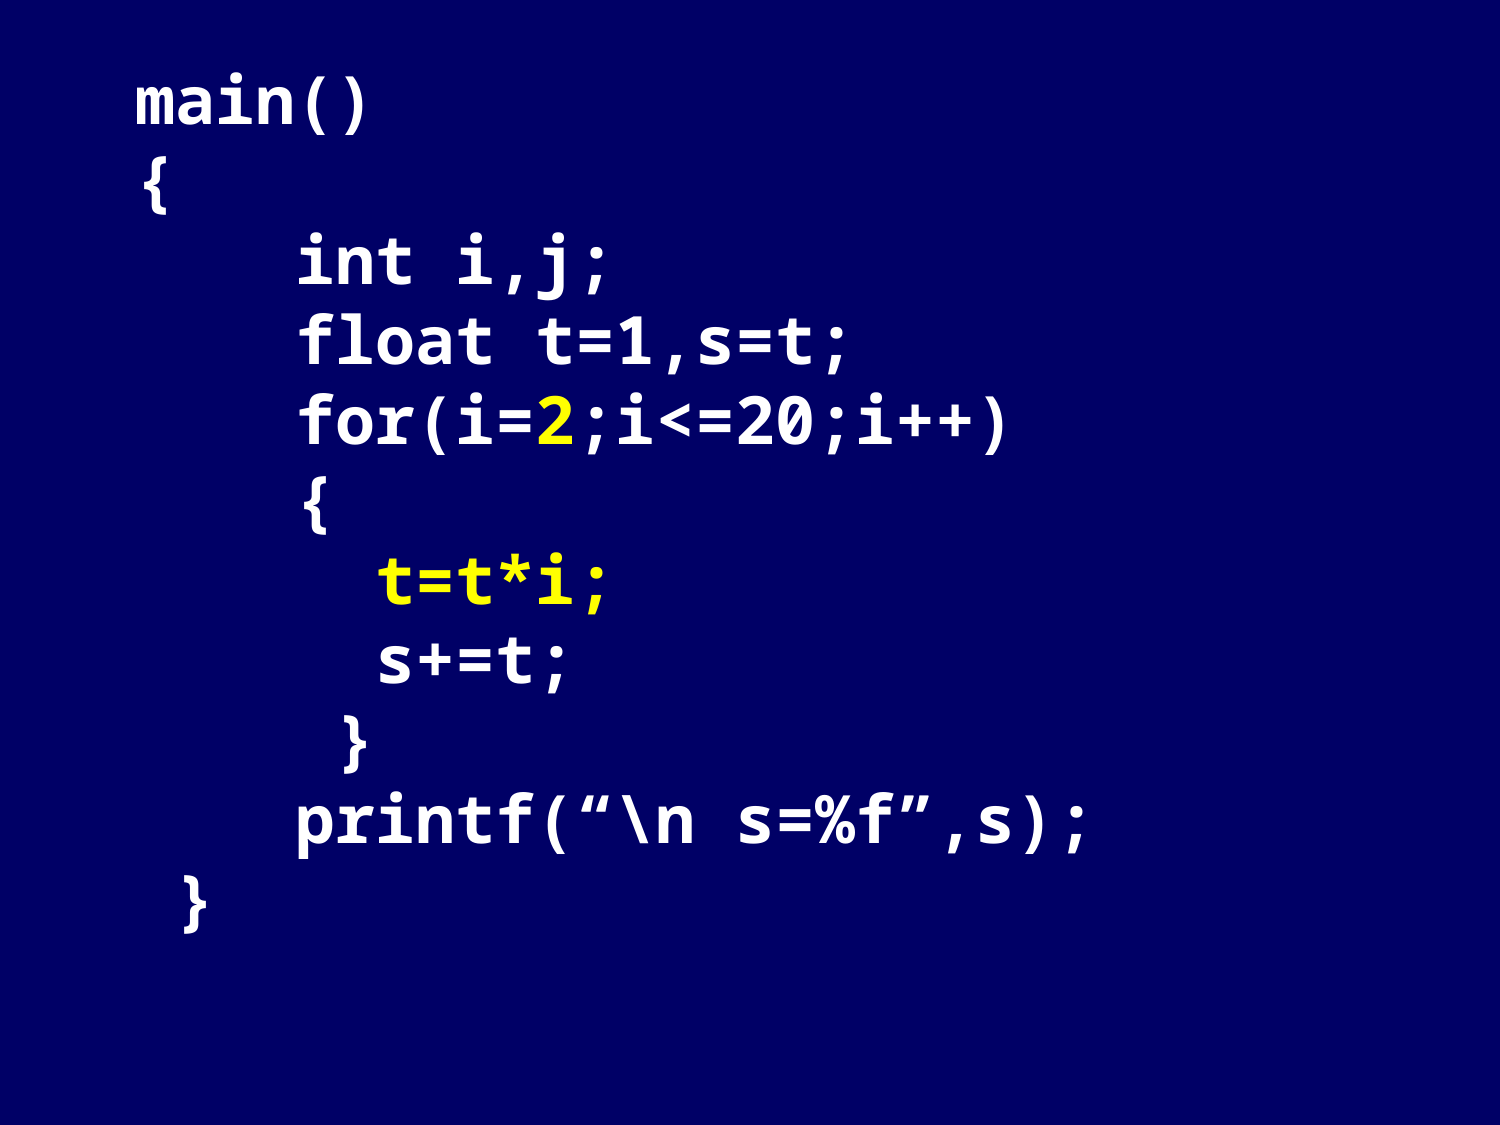

main()
{
 int i,j;
 float t=1,s=t;
 for(i=2;i<=20;i++)
 {
 t=t*i;
 s+=t;
 }
 printf(“\n s=%f”,s);
 }